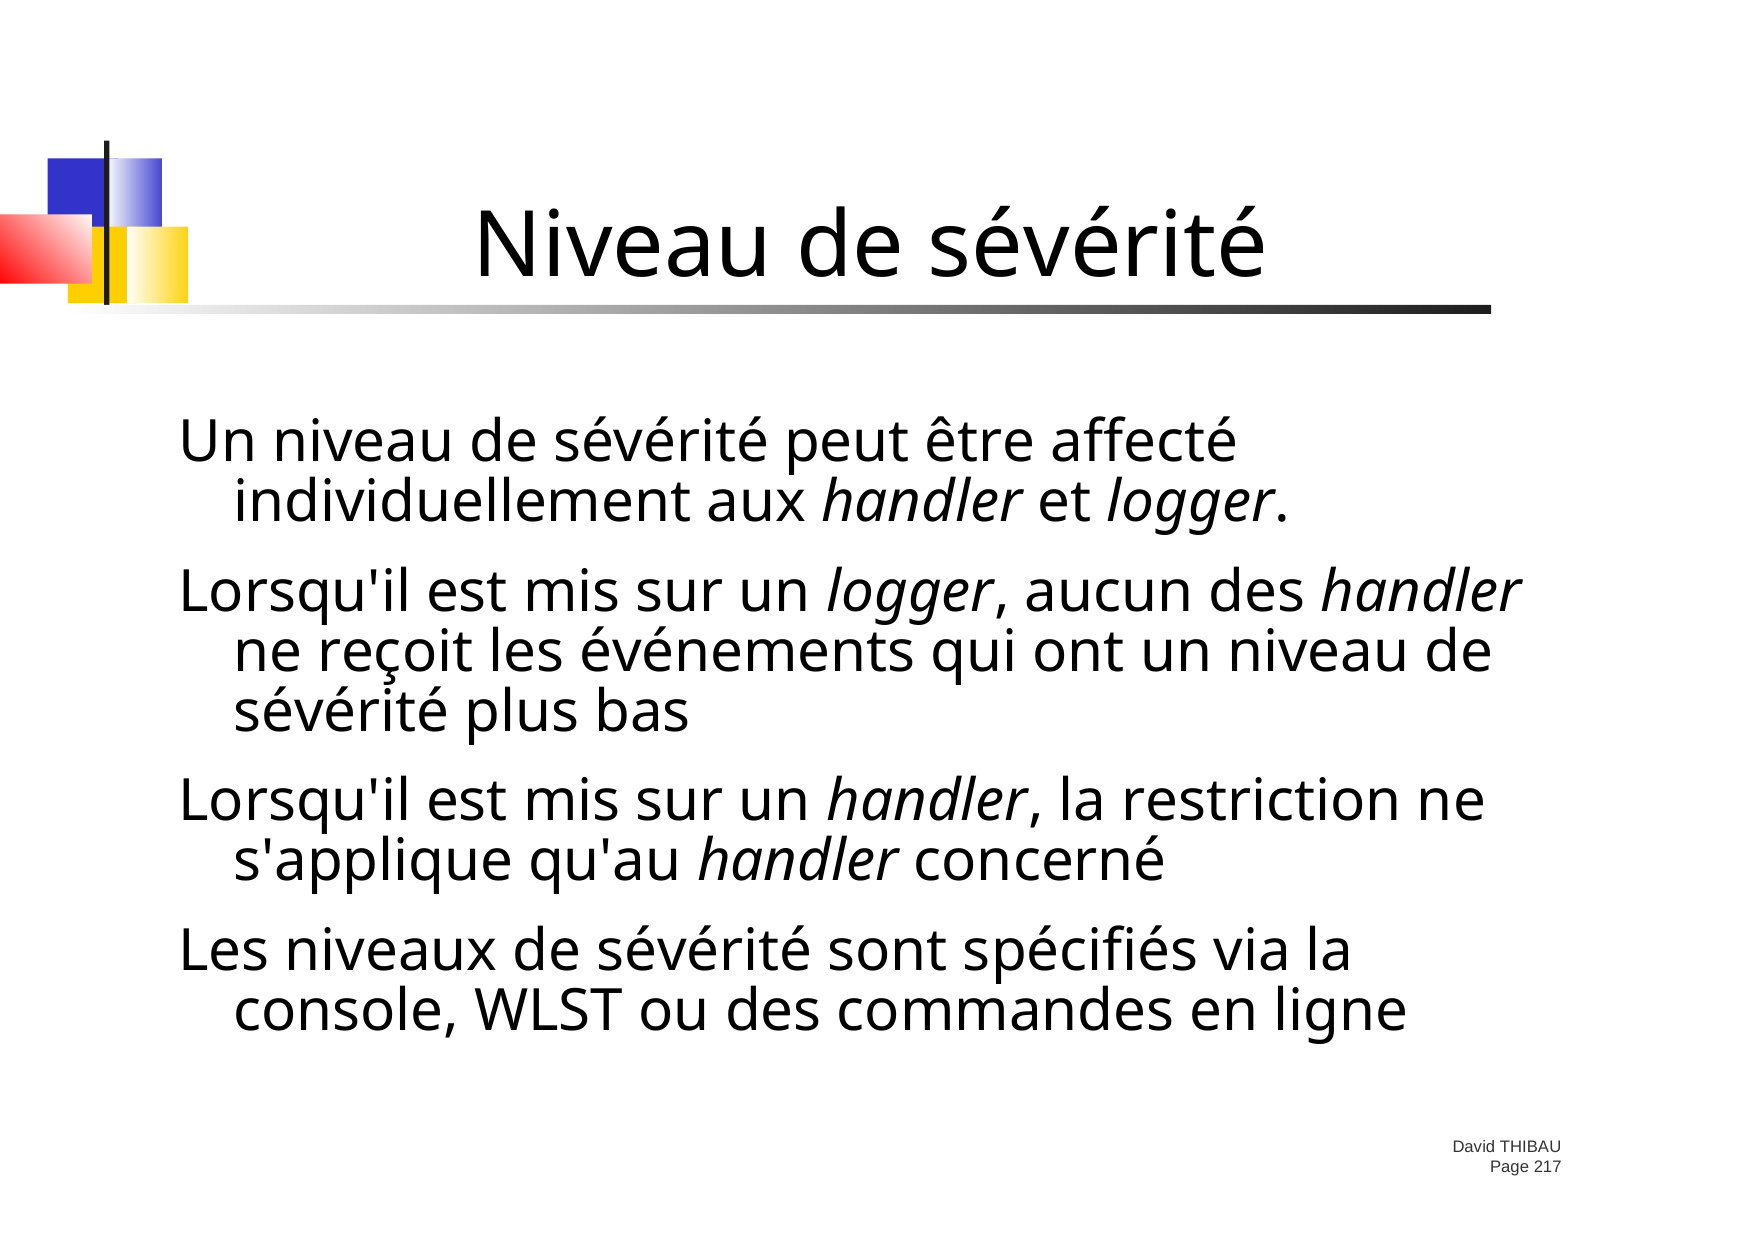

# Niveau de sévérité
Un niveau de sévérité peut être affecté individuellement aux handler et logger.
Lorsqu'il est mis sur un logger, aucun des handler ne reçoit les événements qui ont un niveau de sévérité plus bas
Lorsqu'il est mis sur un handler, la restriction ne s'applique qu'au handler concerné
Les niveaux de sévérité sont spécifiés via la console, WLST ou des commandes en ligne